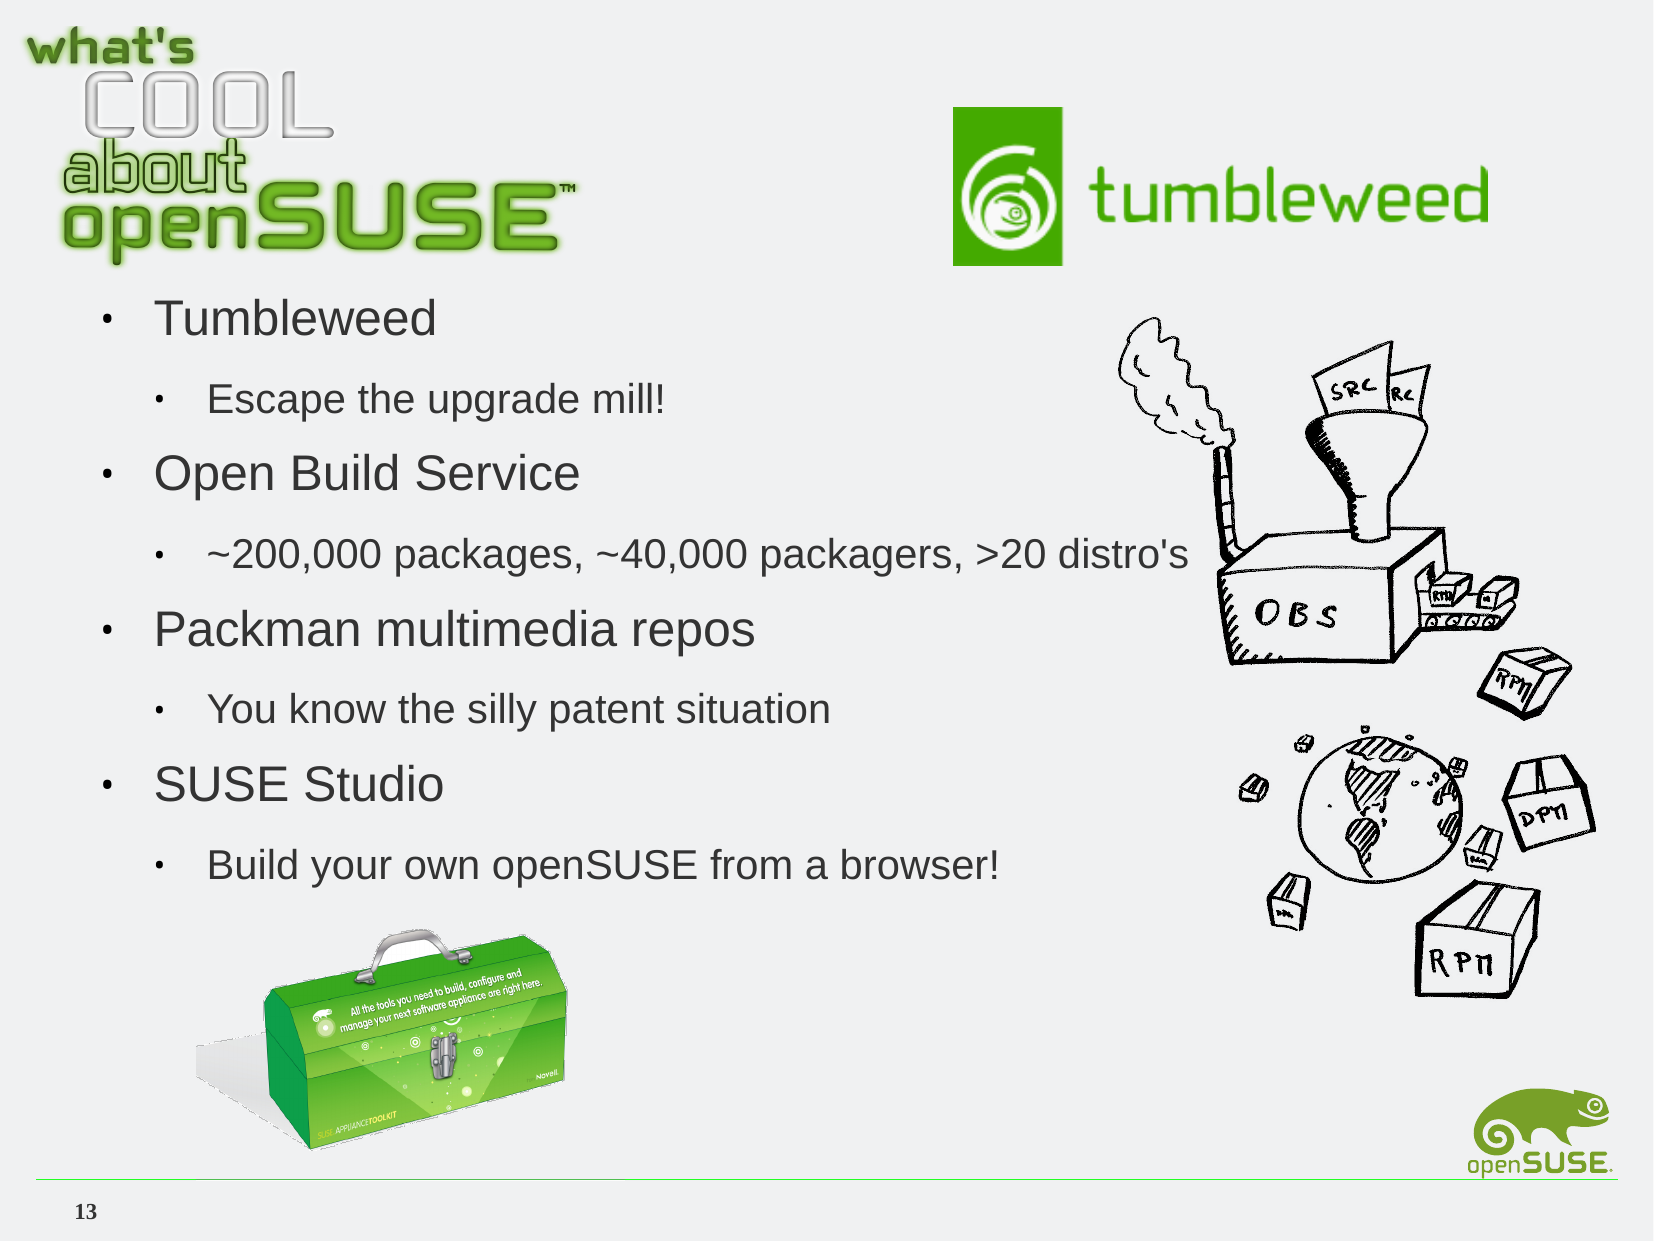

# Tumbleweed
Escape the upgrade mill!
Open Build Service
~200,000 packages, ~40,000 packagers, >20 distro's
Packman multimedia repos
You know the silly patent situation
SUSE Studio
Build your own openSUSE from a browser!
13